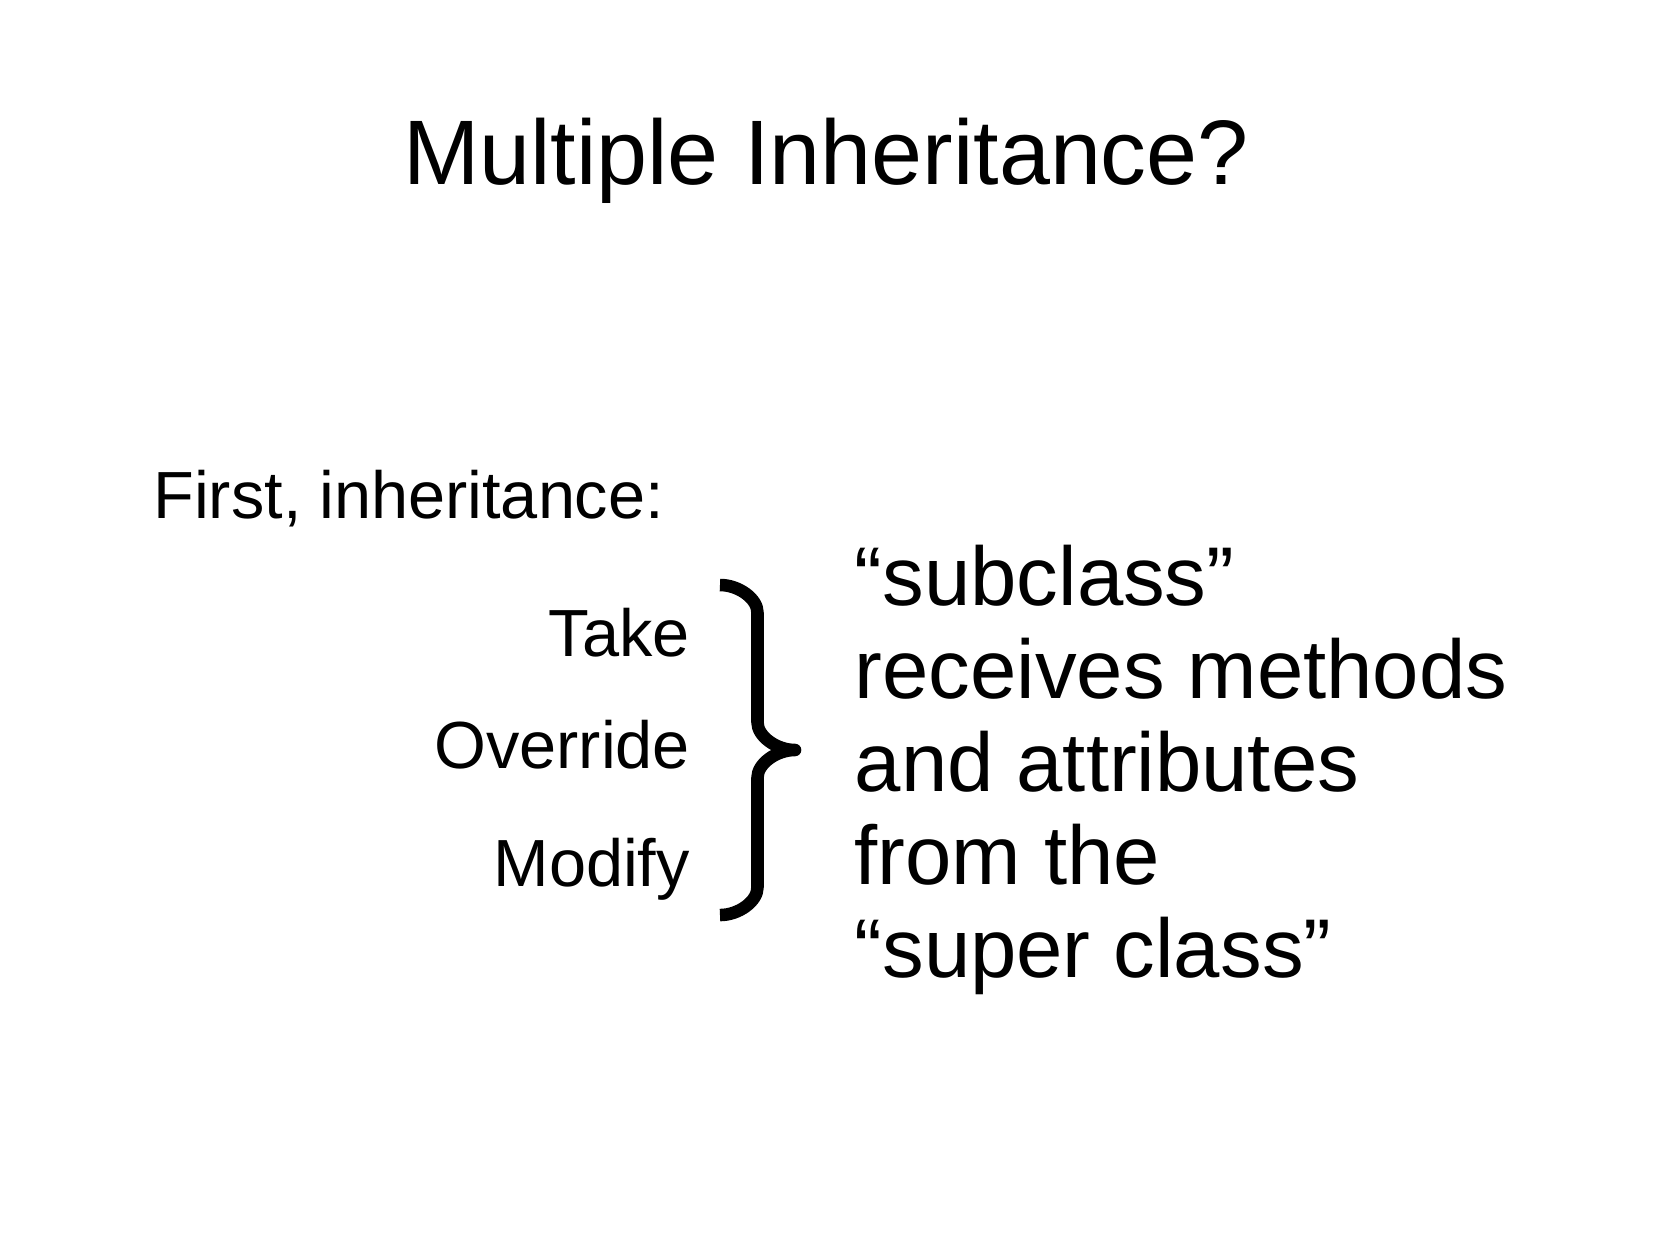

# Multiple Inheritance?
First, inheritance:
“subclass” receives methods and attributes from the
“super class”
Take
Override
Modify